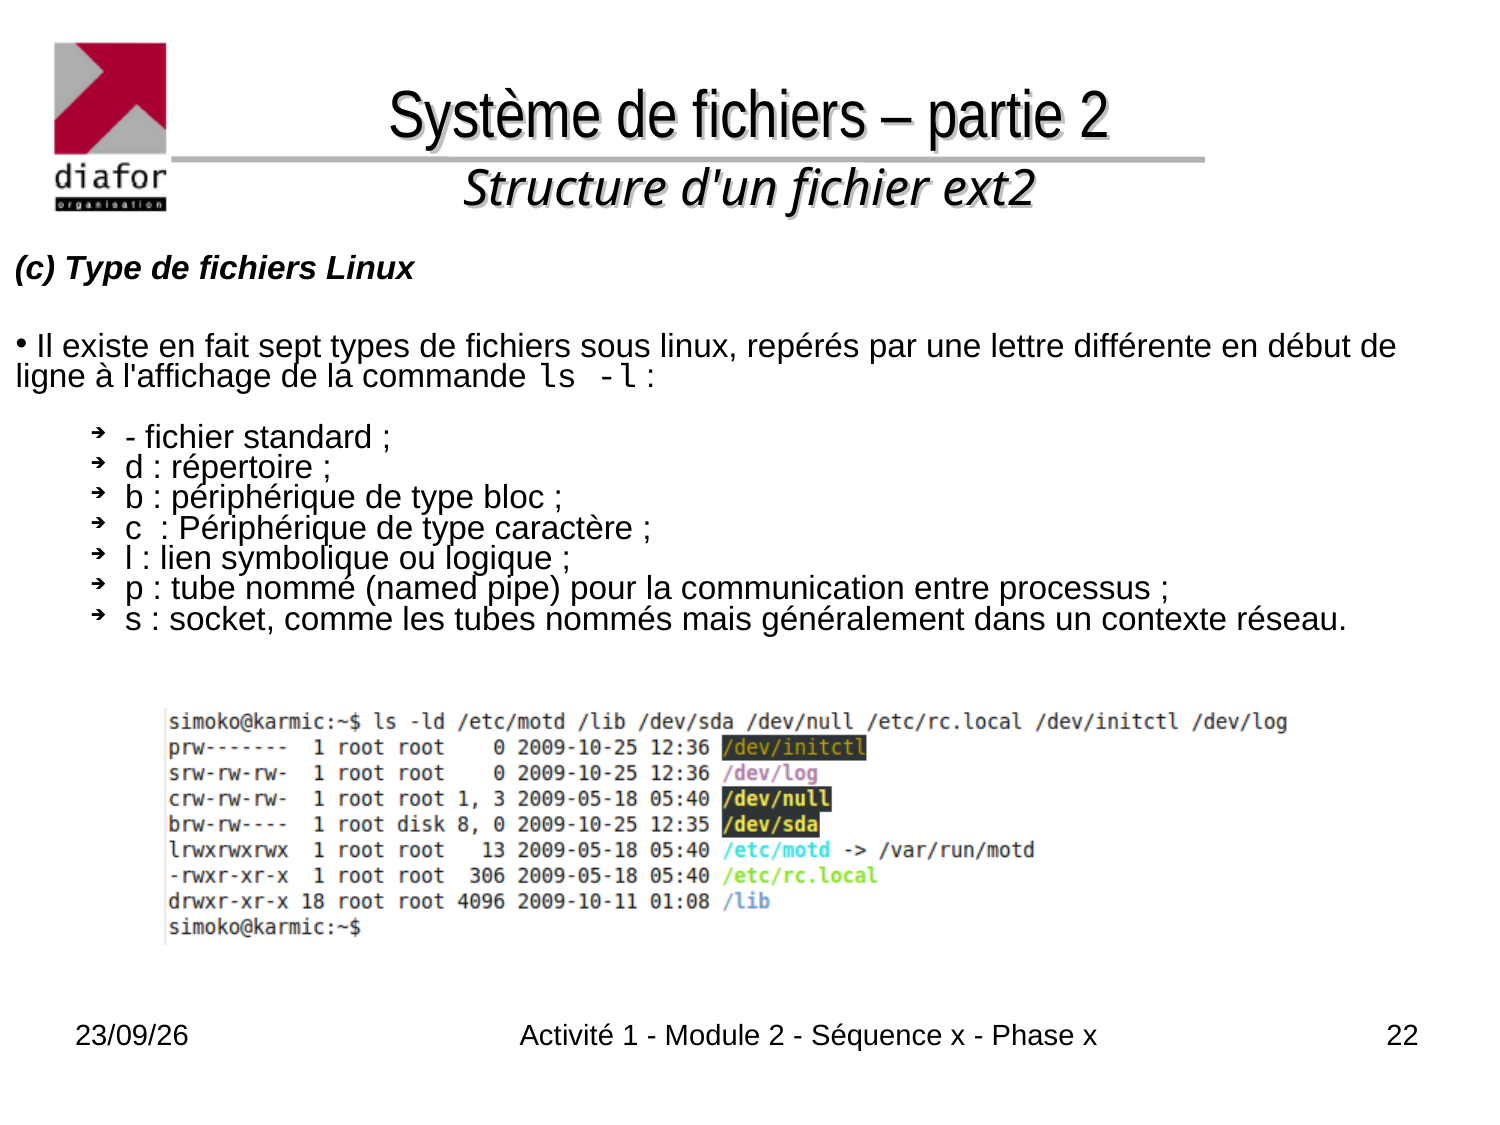

# Système de fichiers – partie 2 Structure d'un fichier ext2
(c) Type de fichiers Linux
 Il existe en fait sept types de fichiers sous linux, repérés par une lettre différente en début de
ligne à l'affichage de la commande ls -l :
 - fichier standard ;
 d : répertoire ;
 b : périphérique de type bloc ;
 c : Périphérique de type caractère ;
 l : lien symbolique ou logique ;
 p : tube nommé (named pipe) pour la communication entre processus ;
 s : socket, comme les tubes nommés mais généralement dans un contexte réseau.
Activité 1 - Module 2 - Séquence x - Phase x
22